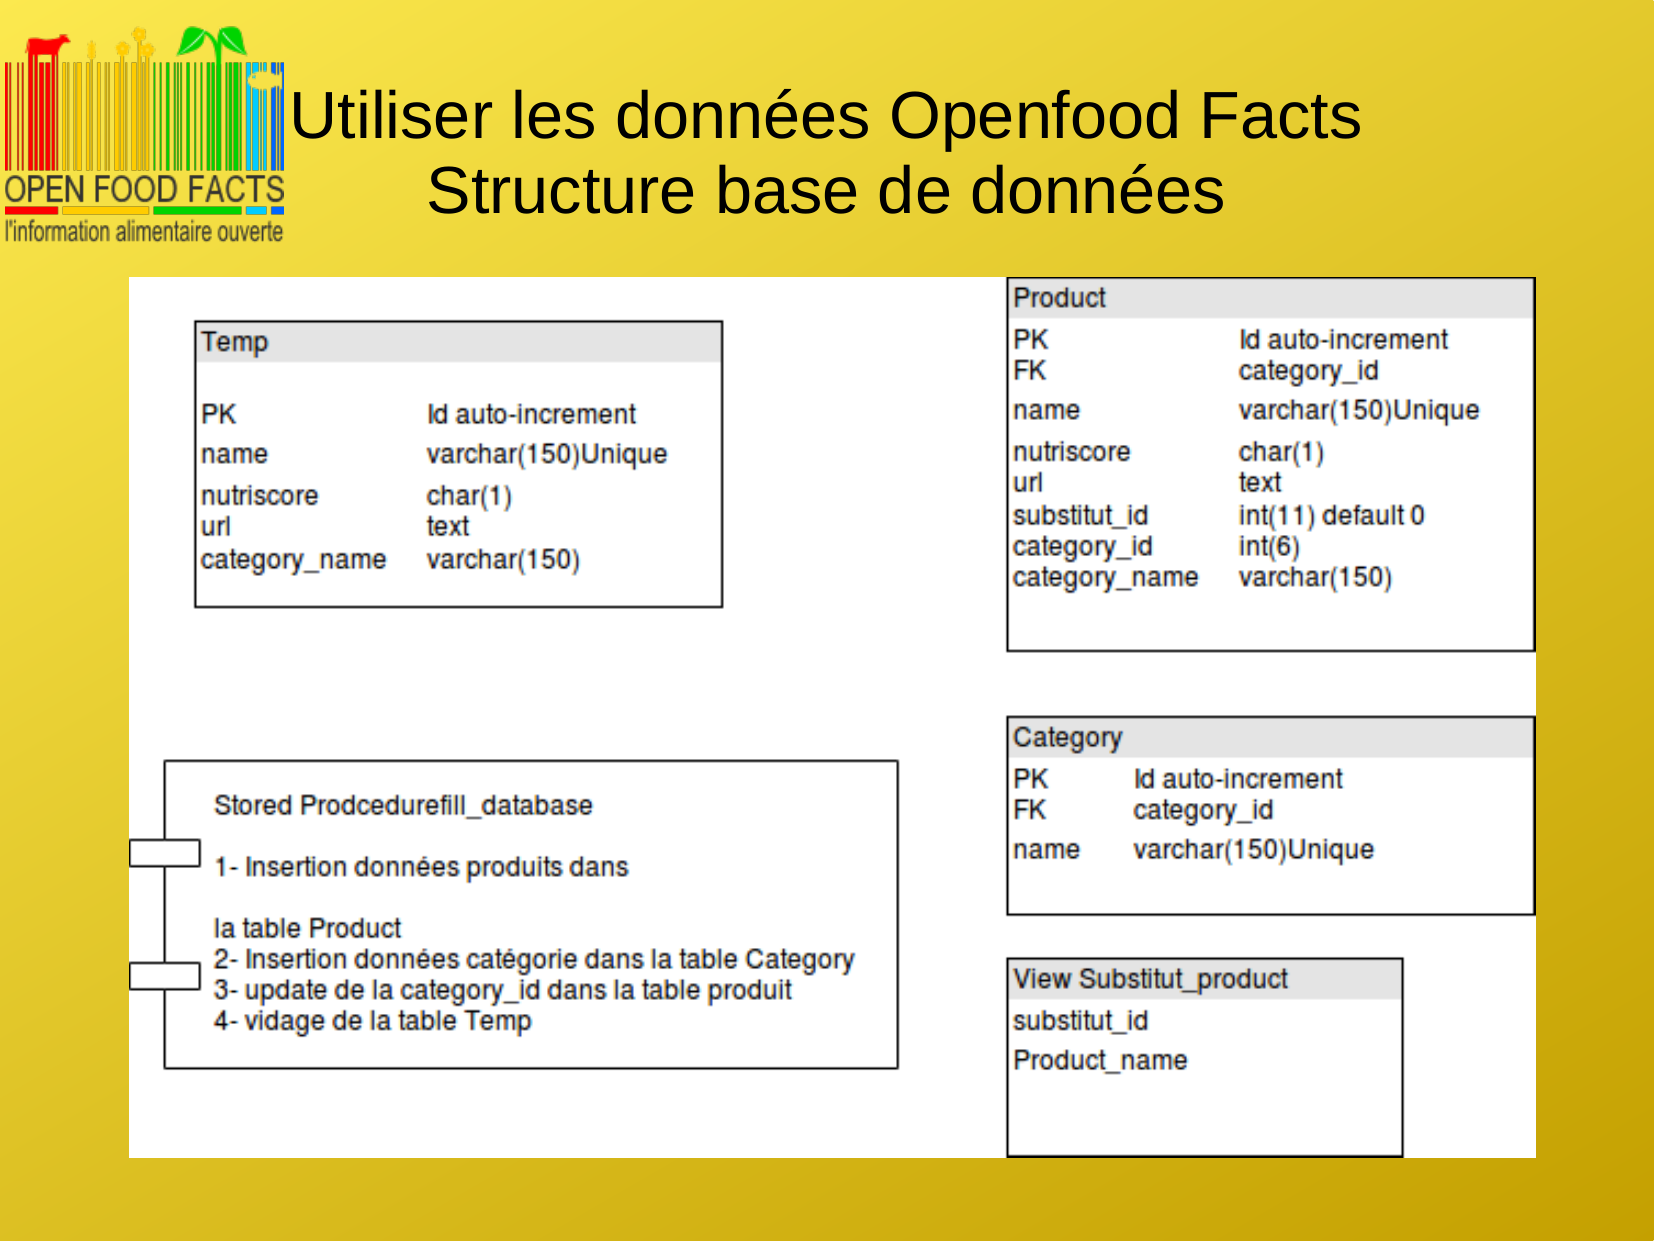

# Utiliser les données Openfood Facts Structure base de données